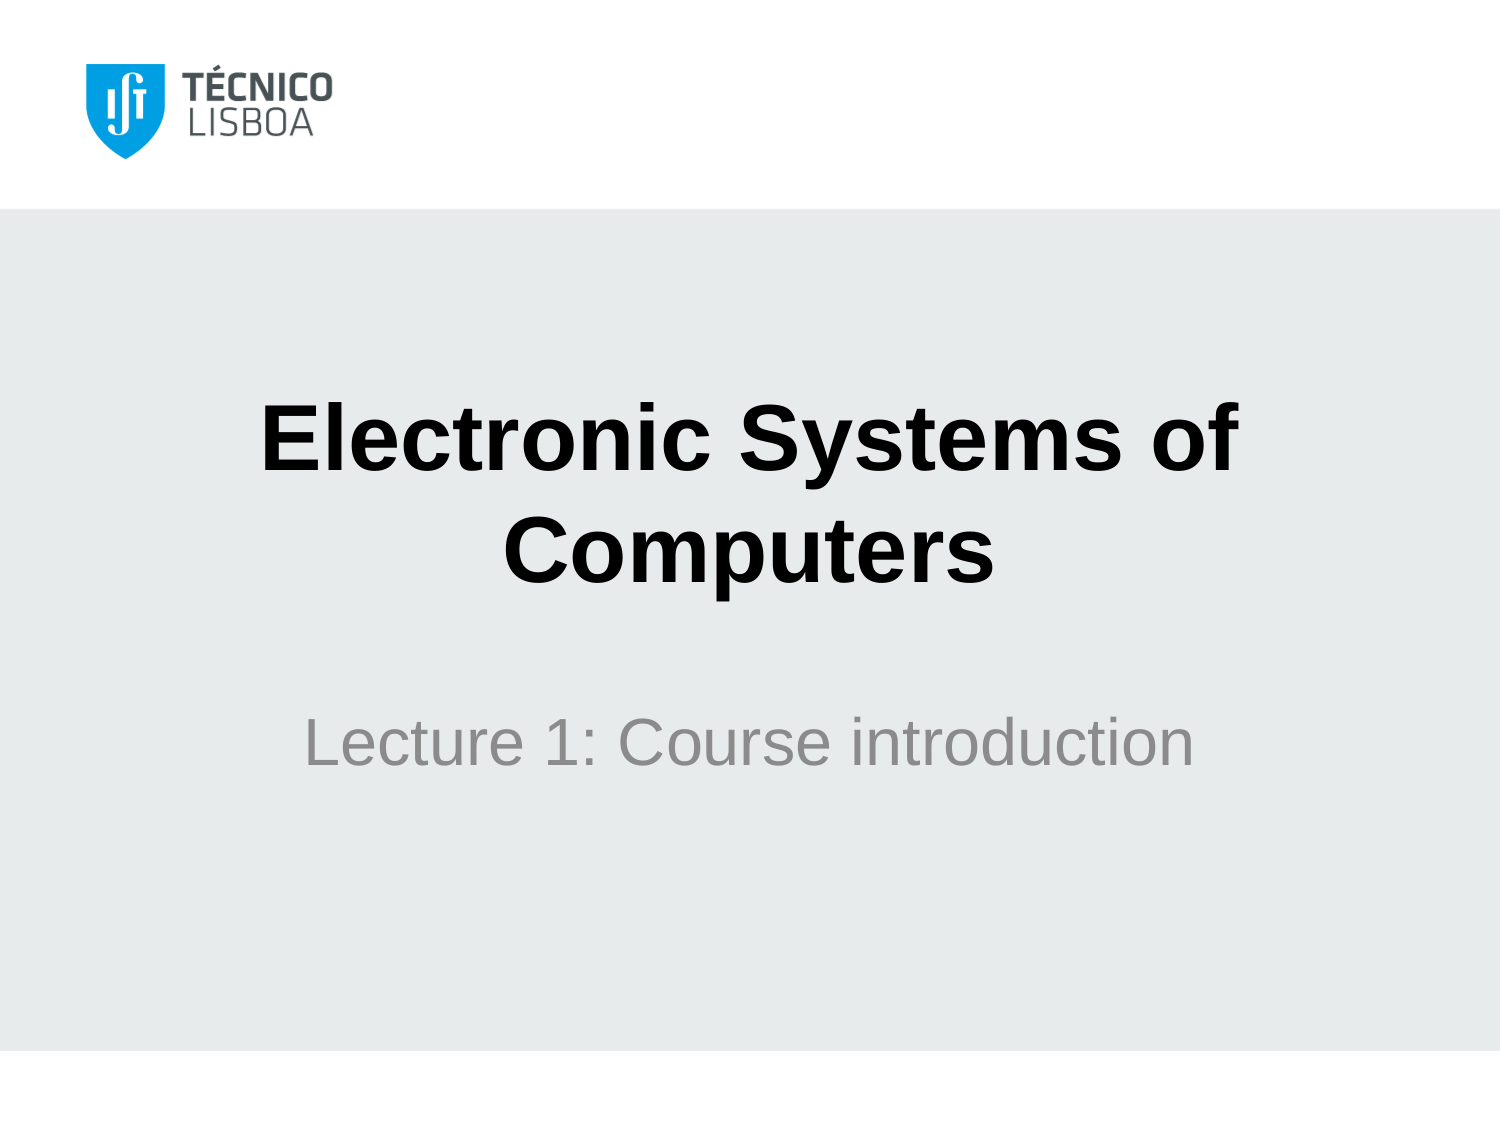

Electronic Systems of Computers
# Lecture 1: Course introduction